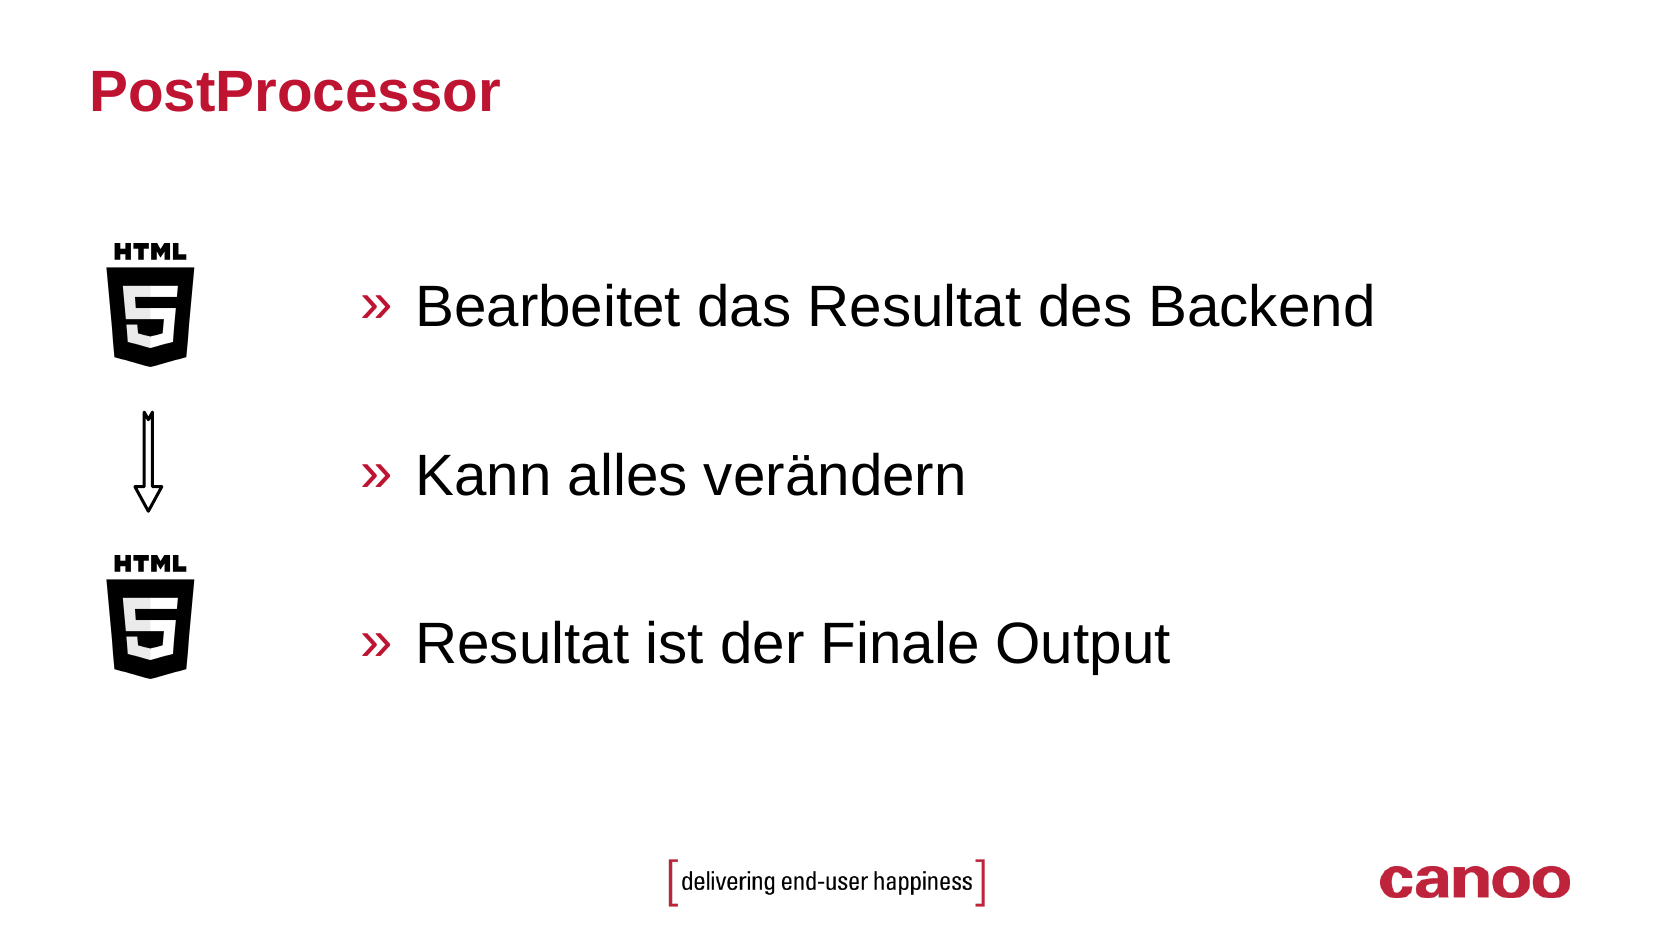

# PostProcessor
Bearbeitet das Resultat des Backend
Kann alles verändern
Resultat ist der Finale Output